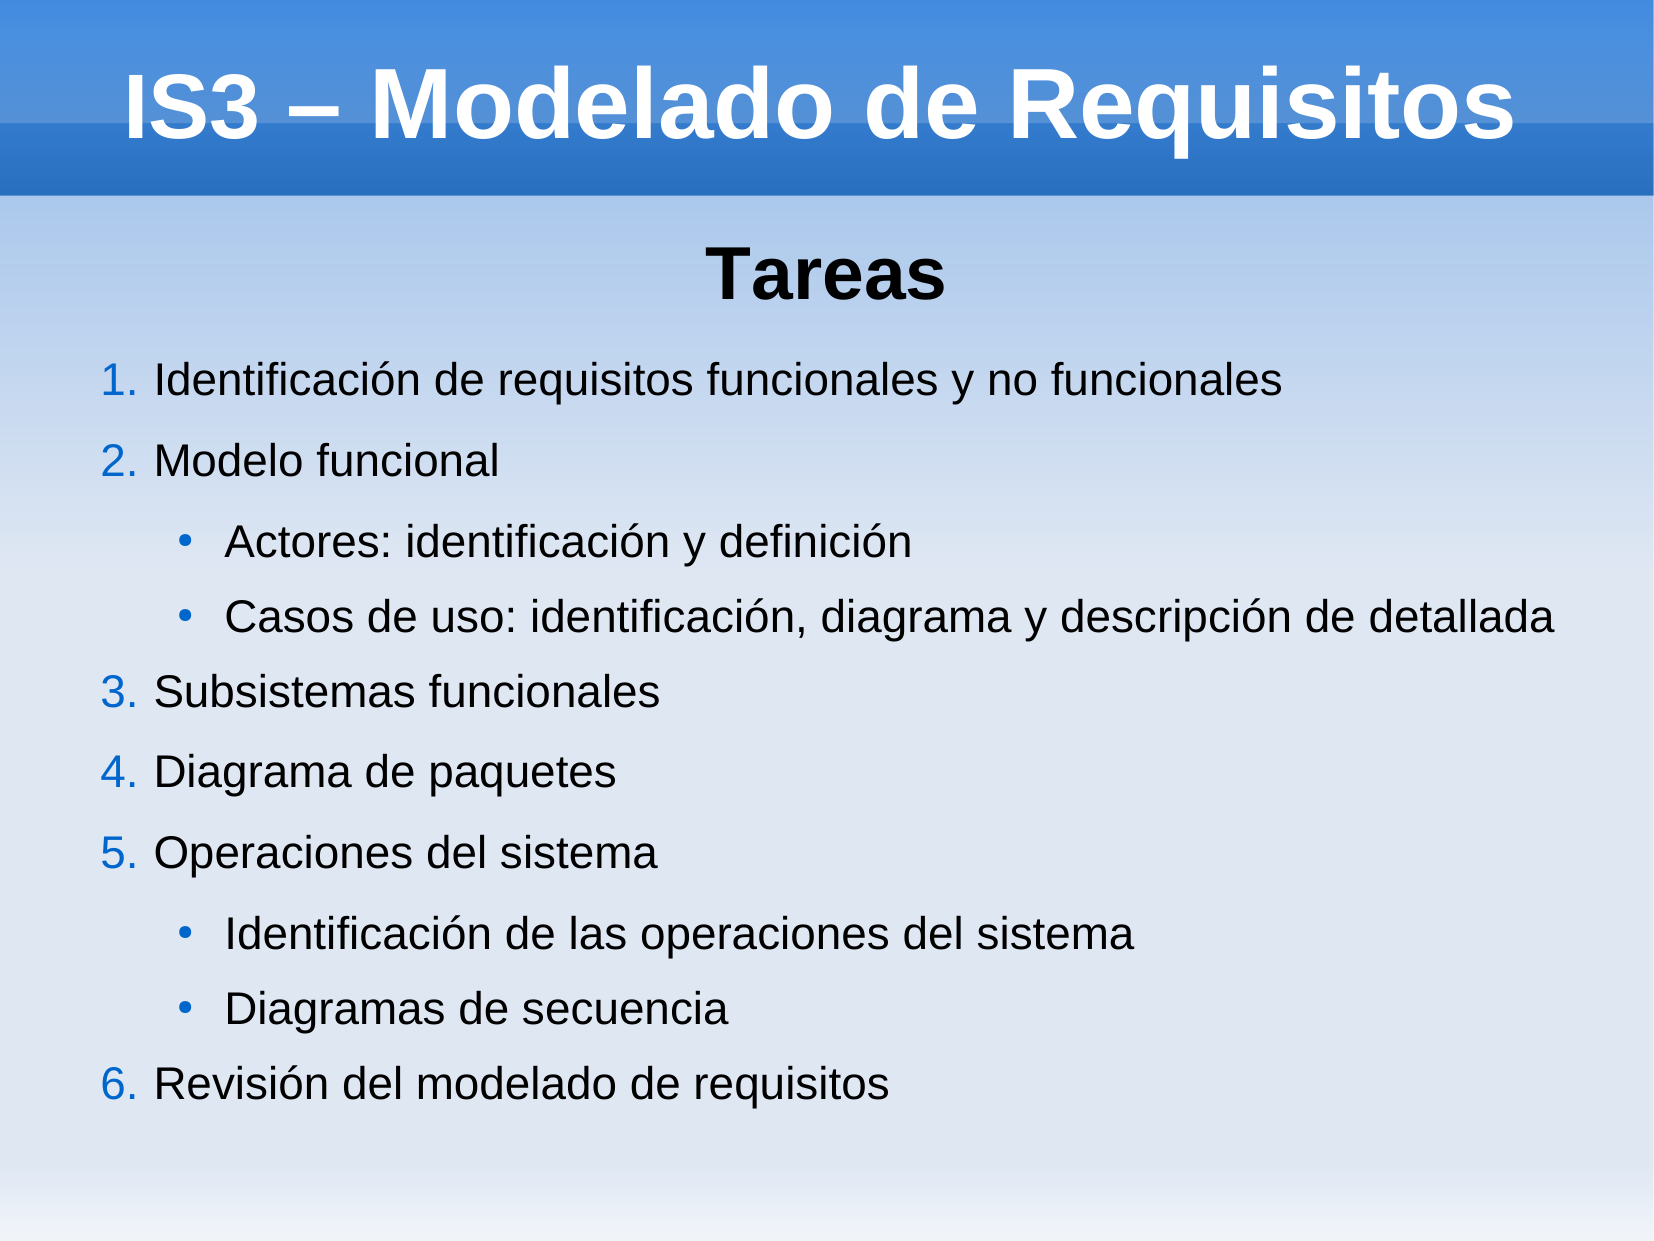

# IS3 – Modelado de Requisitos
Tareas
Identificación de requisitos funcionales y no funcionales
Modelo funcional
Actores: identificación y definición
Casos de uso: identificación, diagrama y descripción de detallada
Subsistemas funcionales
Diagrama de paquetes
Operaciones del sistema
Identificación de las operaciones del sistema
Diagramas de secuencia
Revisión del modelado de requisitos